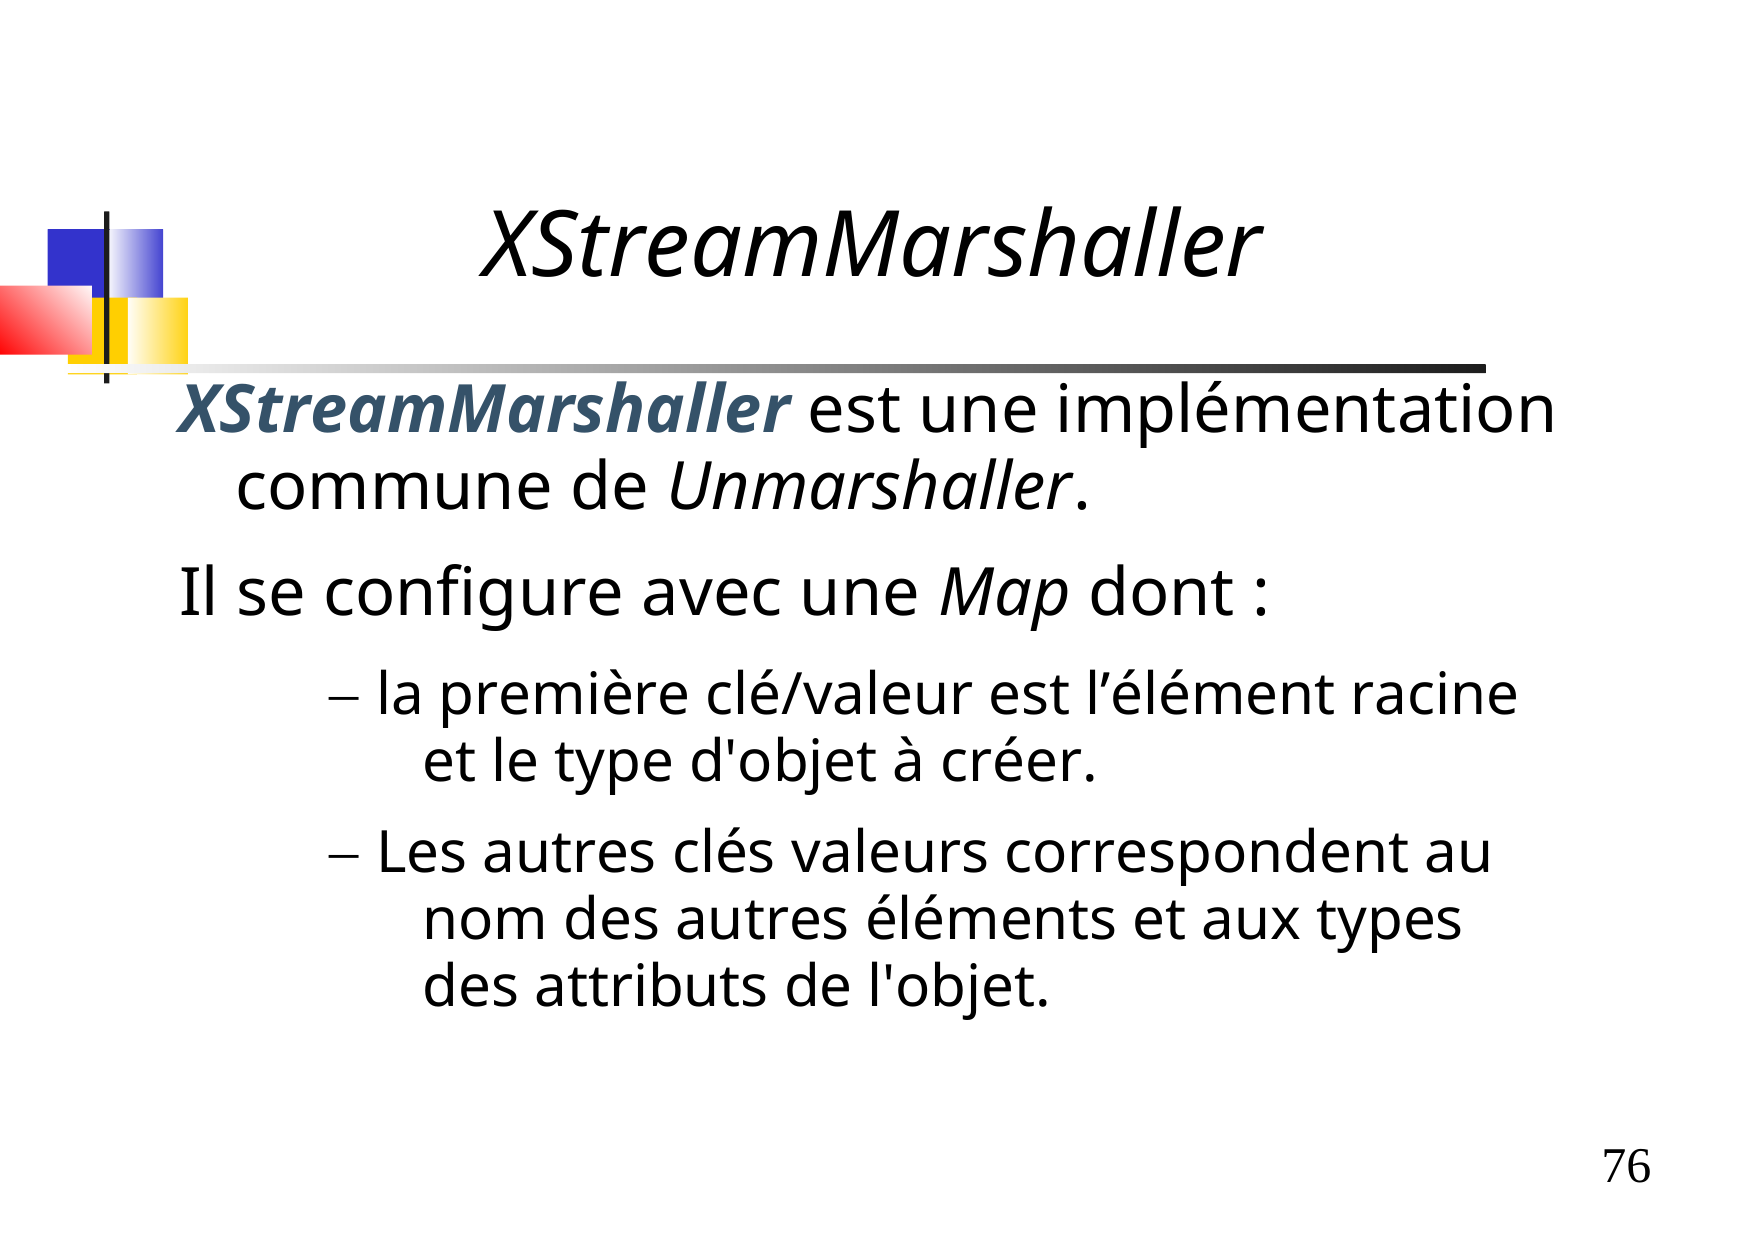

# XStreamMarshaller
XStreamMarshaller est une implémentation commune de Unmarshaller.
Il se configure avec une Map dont :
la première clé/valeur est l’élément racine et le type d'objet à créer.
Les autres clés valeurs correspondent au nom des autres éléments et aux types des attributs de l'objet.